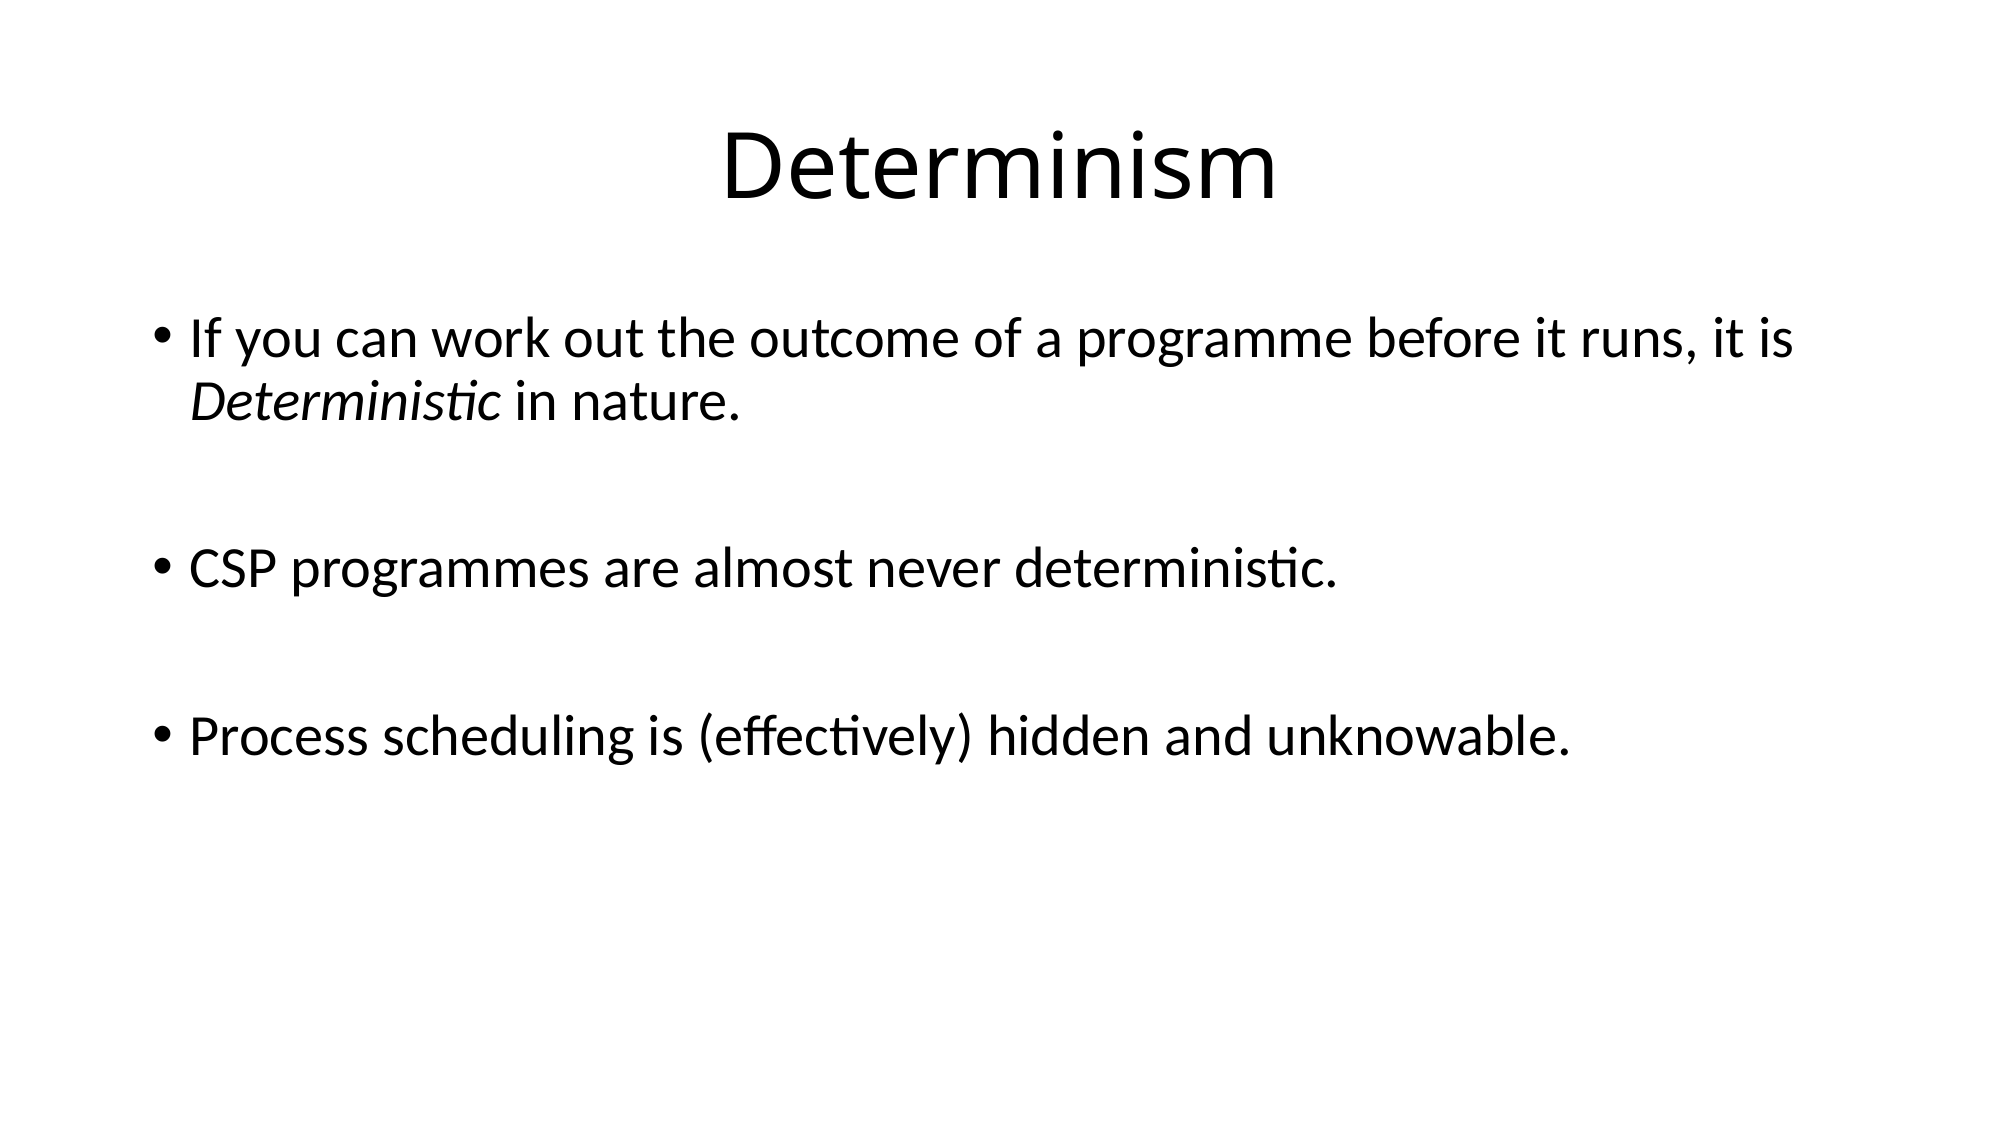

# Determinism
If you can work out the outcome of a programme before it runs, it is Deterministic in nature.
CSP programmes are almost never deterministic.
Process scheduling is (effectively) hidden and unknowable.